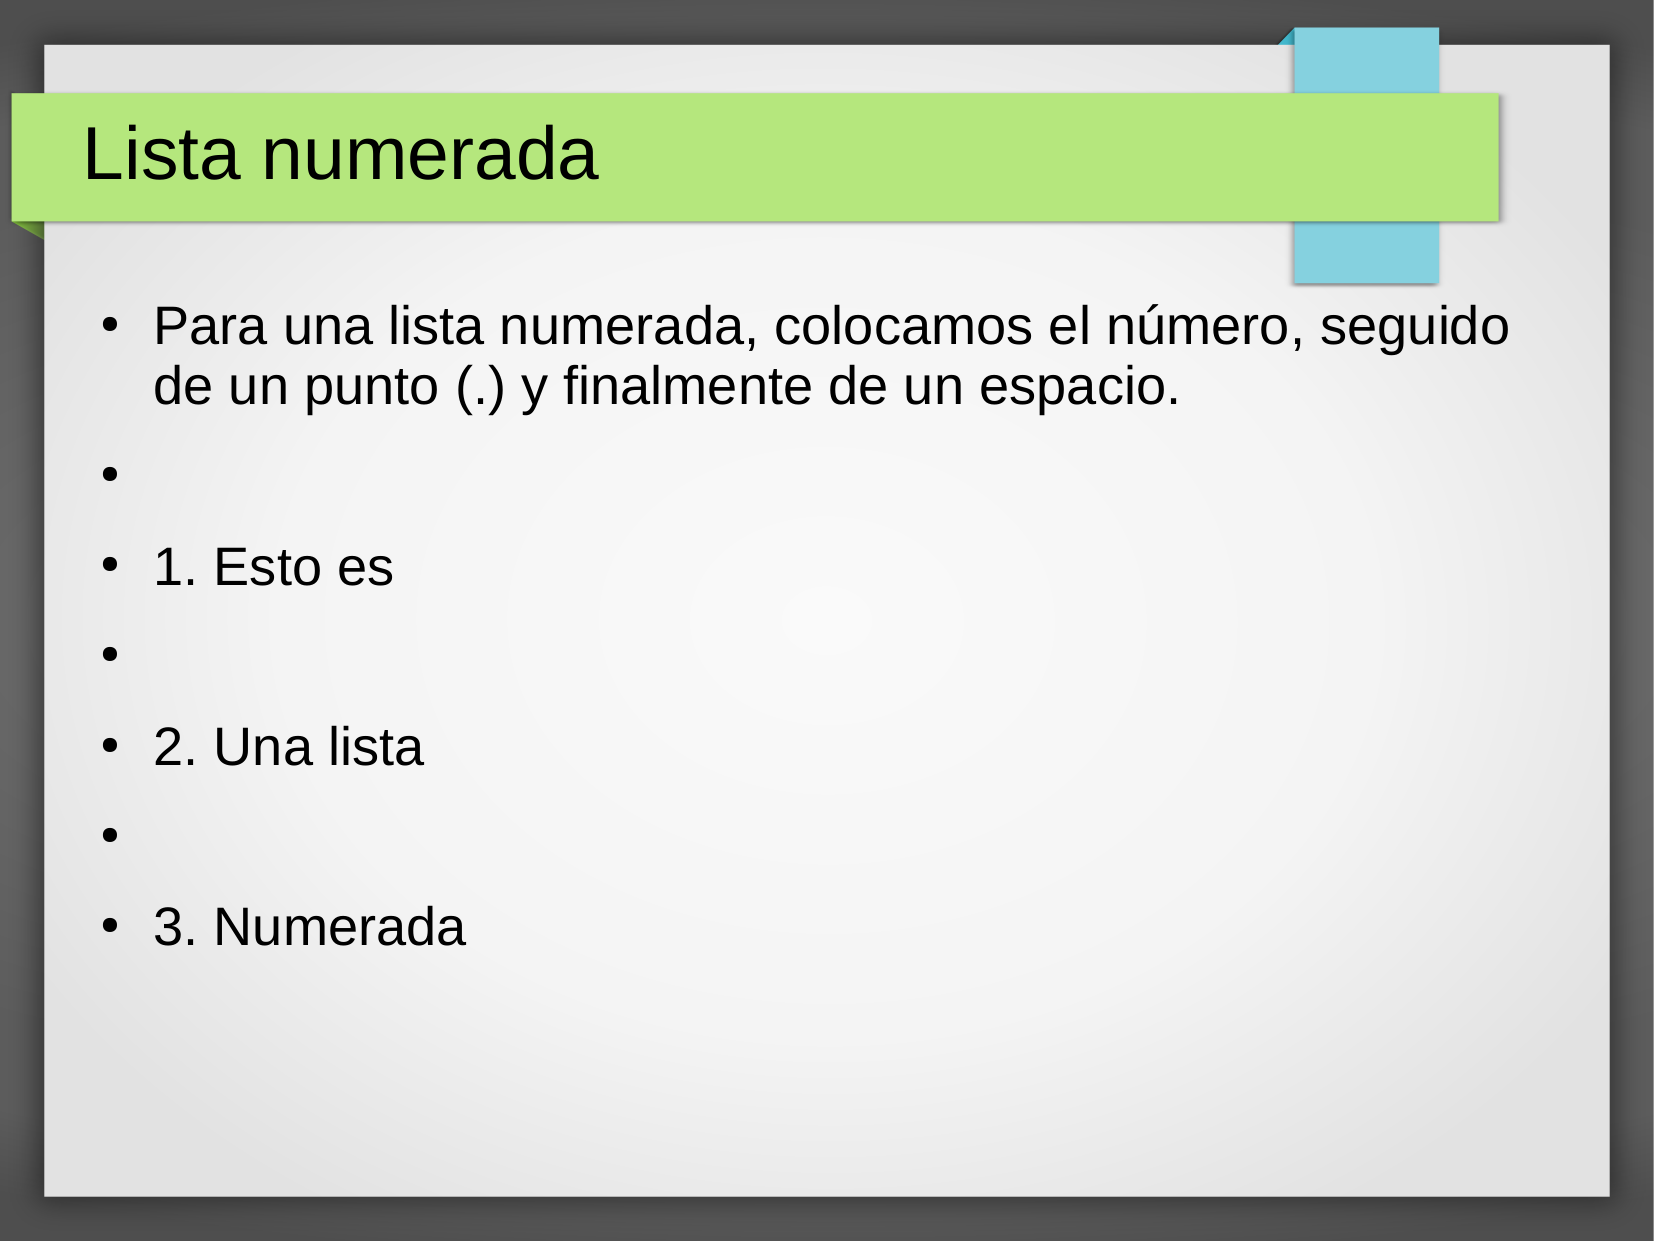

# Lista numerada
Para una lista numerada, colocamos el número, seguido de un punto (.) y finalmente de un espacio.
1. Esto es
2. Una lista
3. Numerada